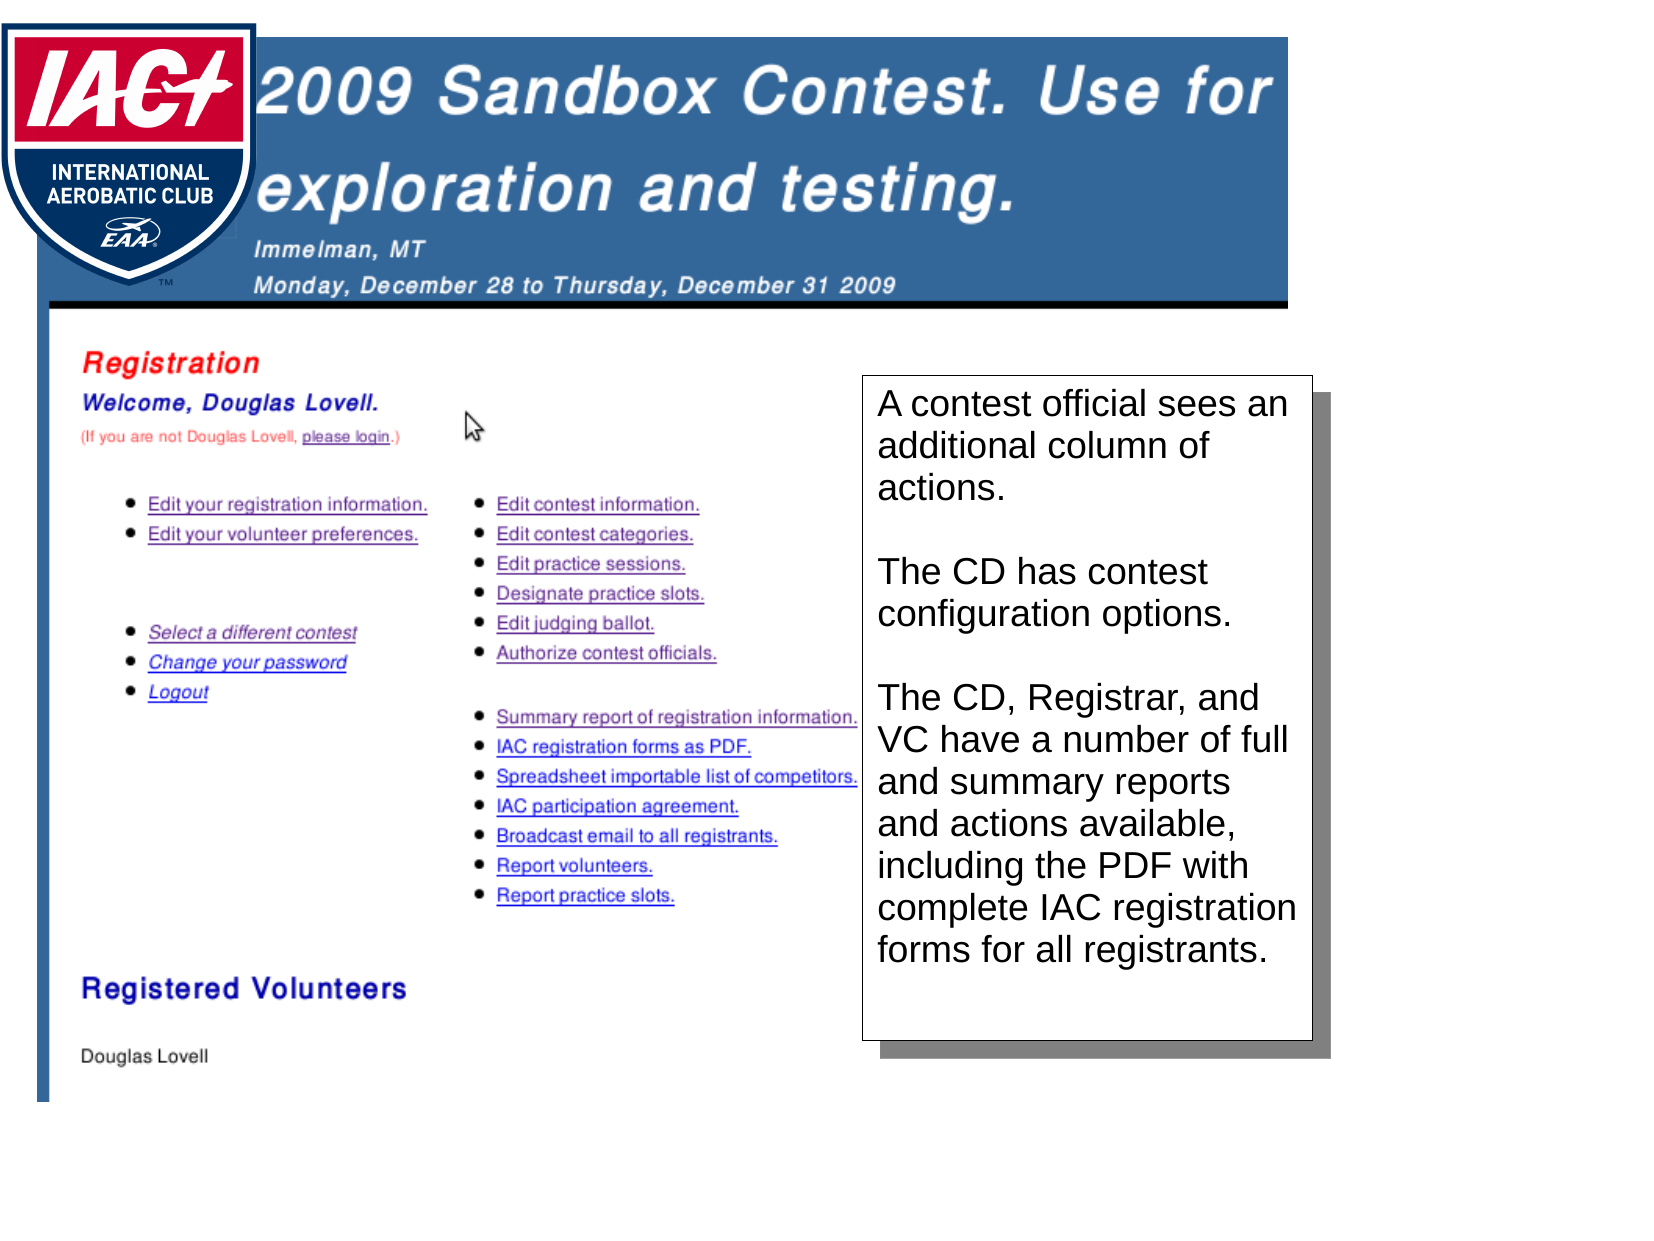

A contest official sees an additional column of actions.
The CD has contest configuration options.
The CD, Registrar, and VC have a number of full and summary reports and actions available, including the PDF with complete IAC registration forms for all registrants.